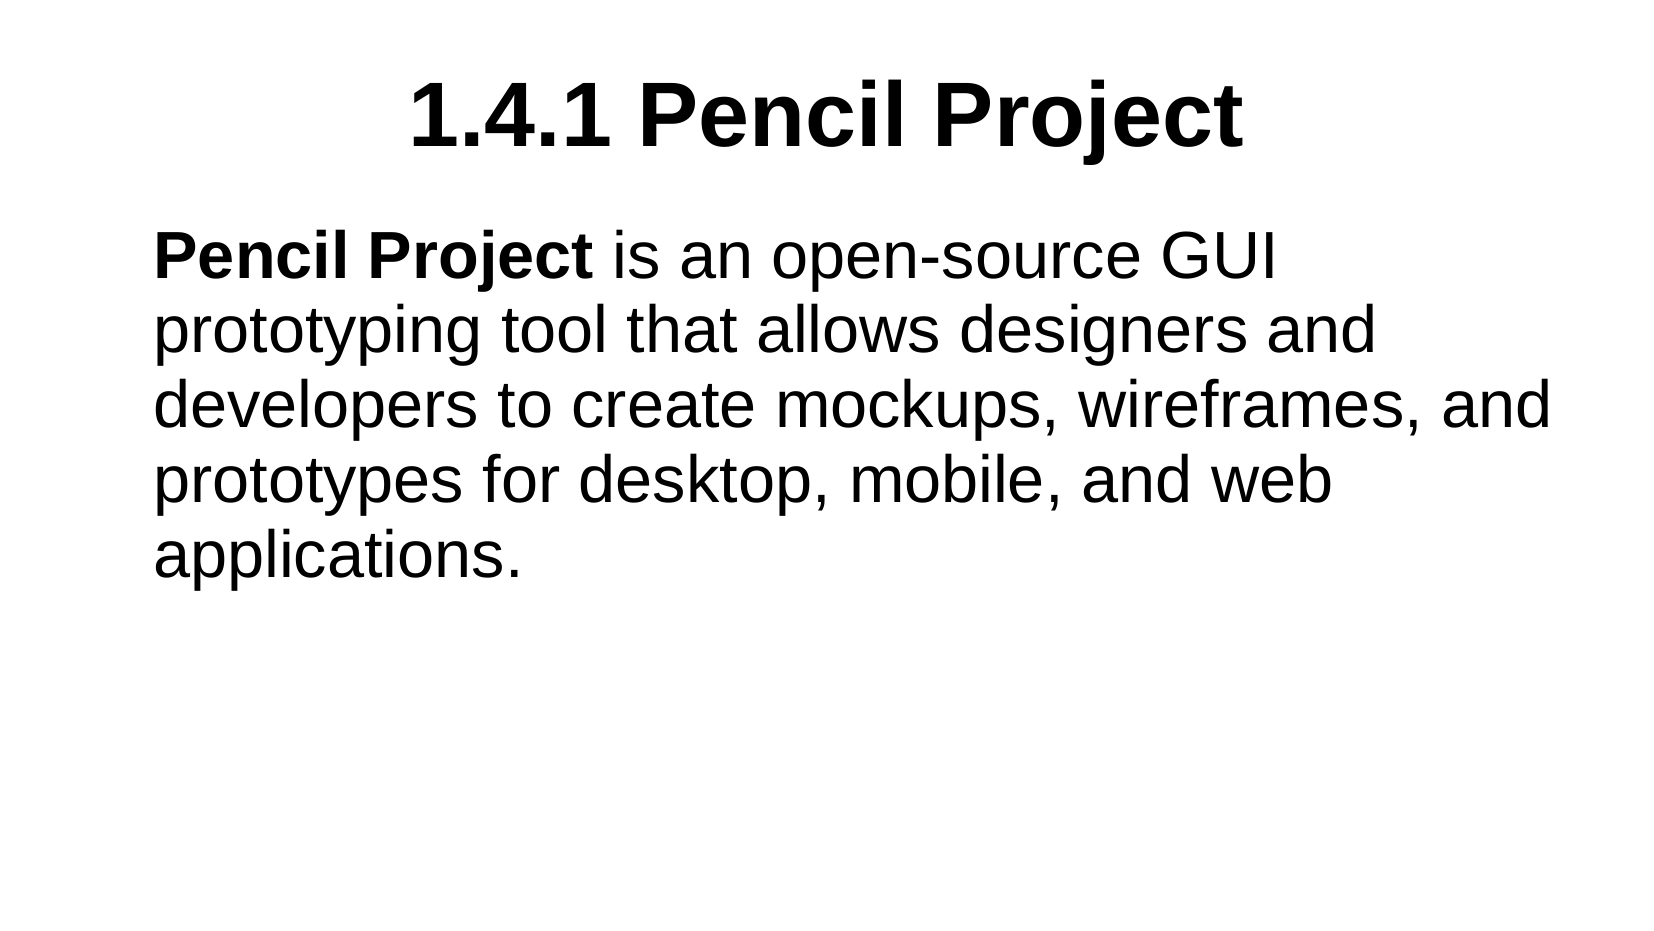

# 1.4.1 Pencil Project
Pencil Project is an open-source GUI prototyping tool that allows designers and developers to create mockups, wireframes, and prototypes for desktop, mobile, and web applications.